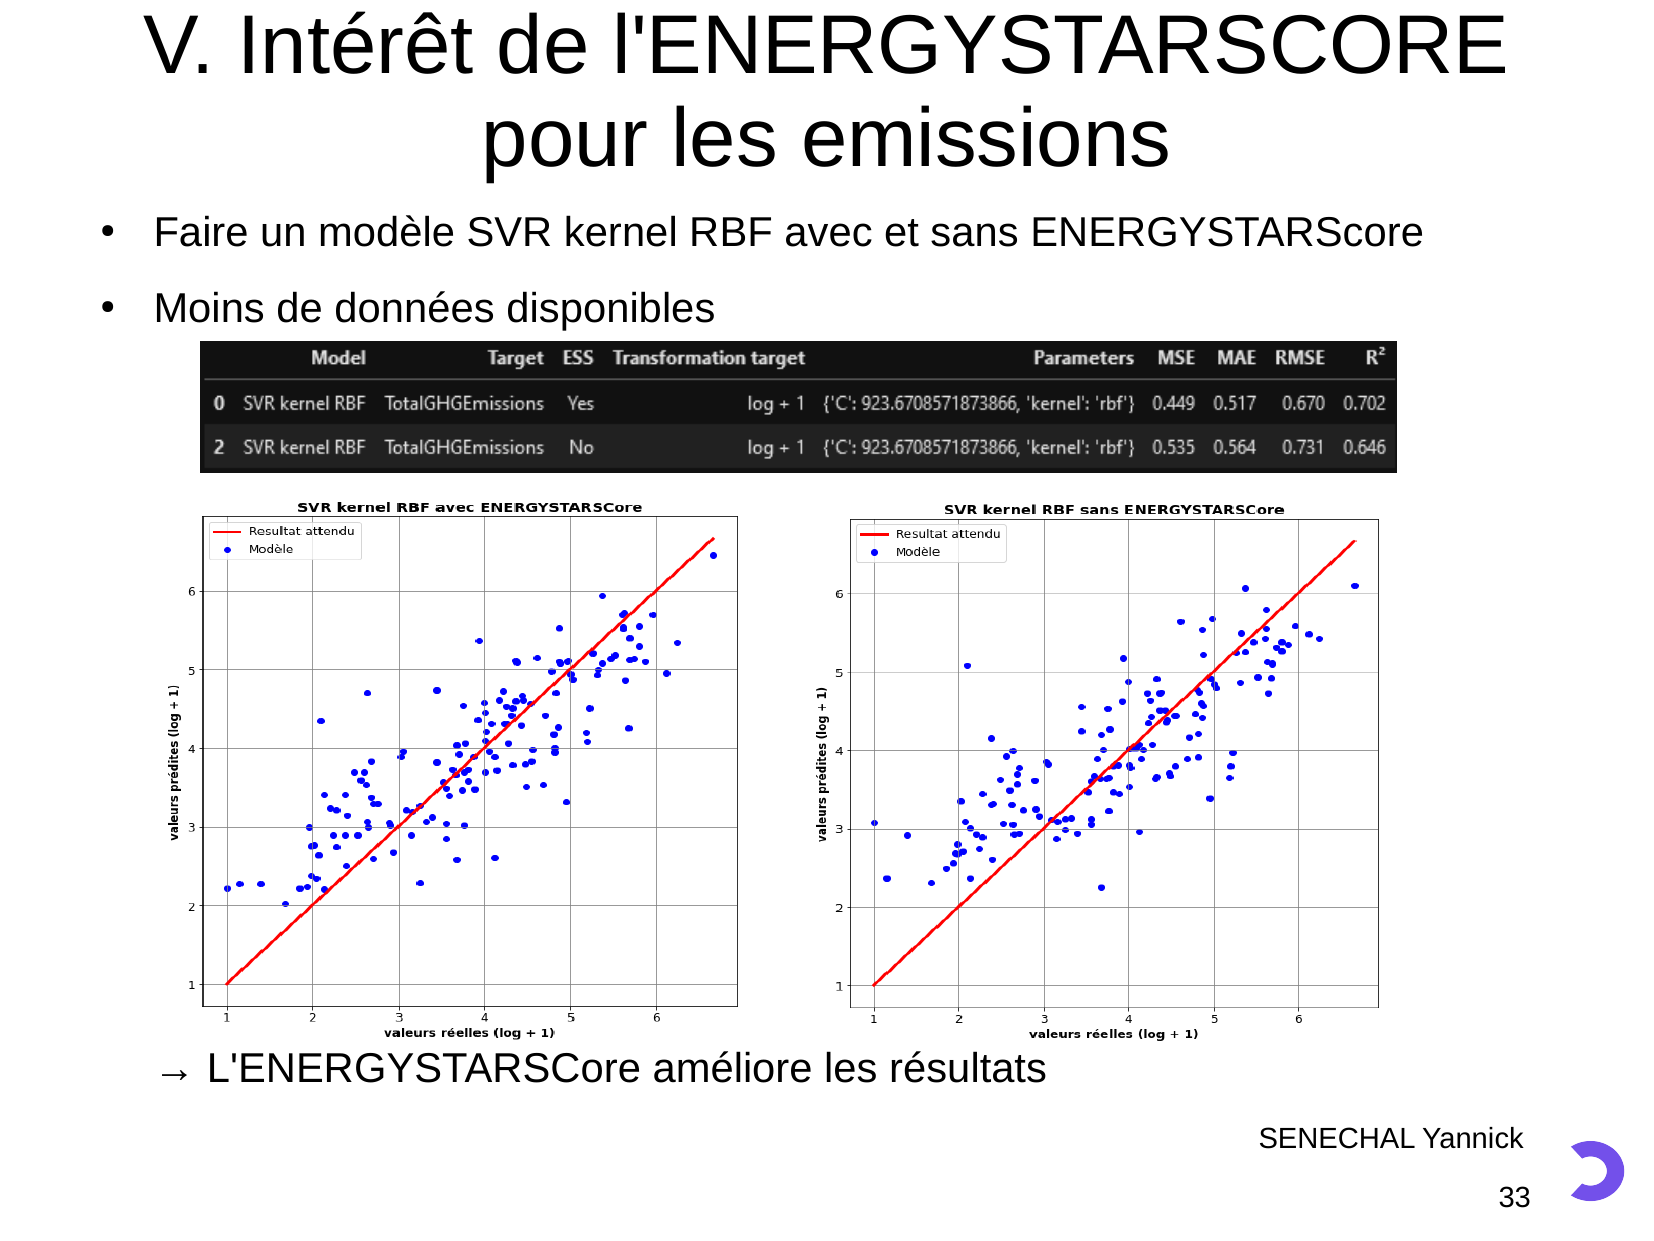

# V. Intérêt de l'ENERGYSTARSCORE pour les emissions
Faire un modèle SVR kernel RBF avec et sans ENERGYSTARScore
Moins de données disponibles
→ L'ENERGYSTARSCore améliore les résultats
SENECHAL Yannick
33